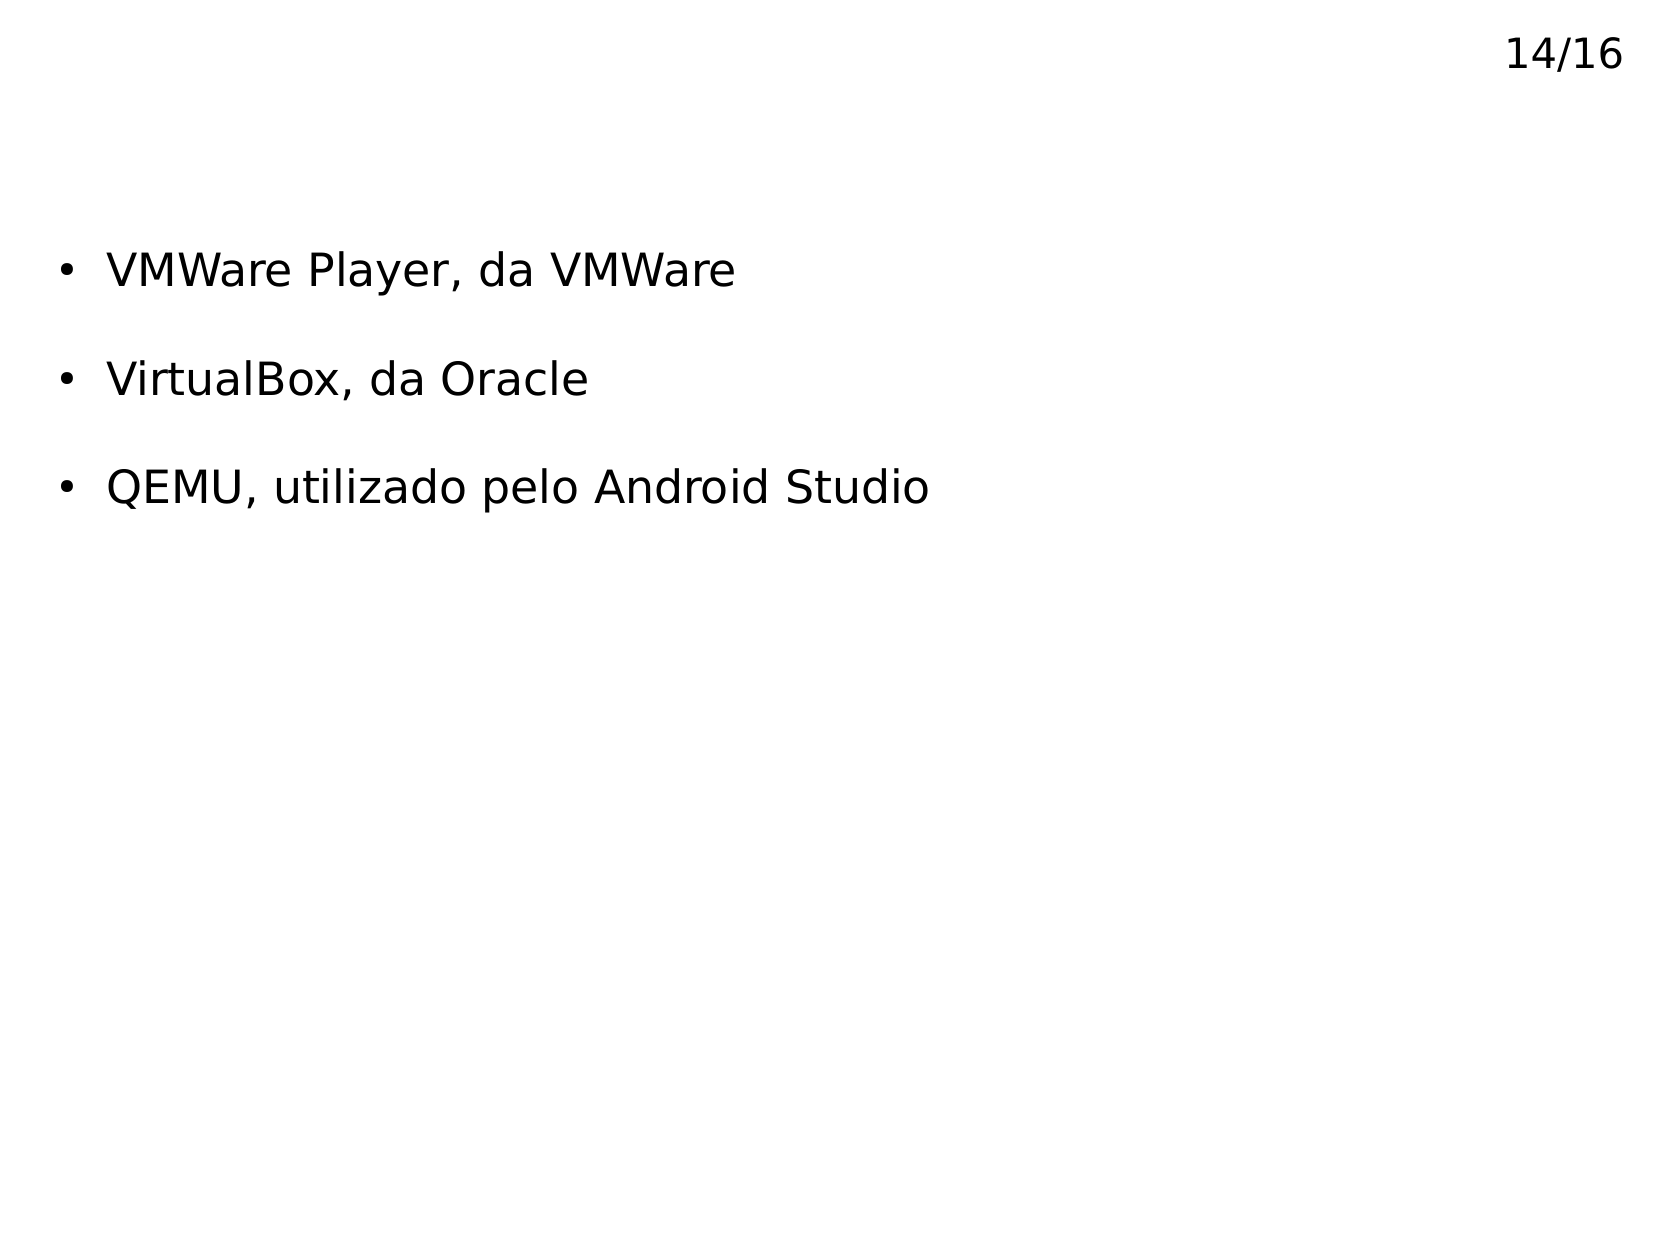

#
14
VMWare Player, da VMWare
VirtualBox, da Oracle
QEMU, utilizado pelo Android Studio